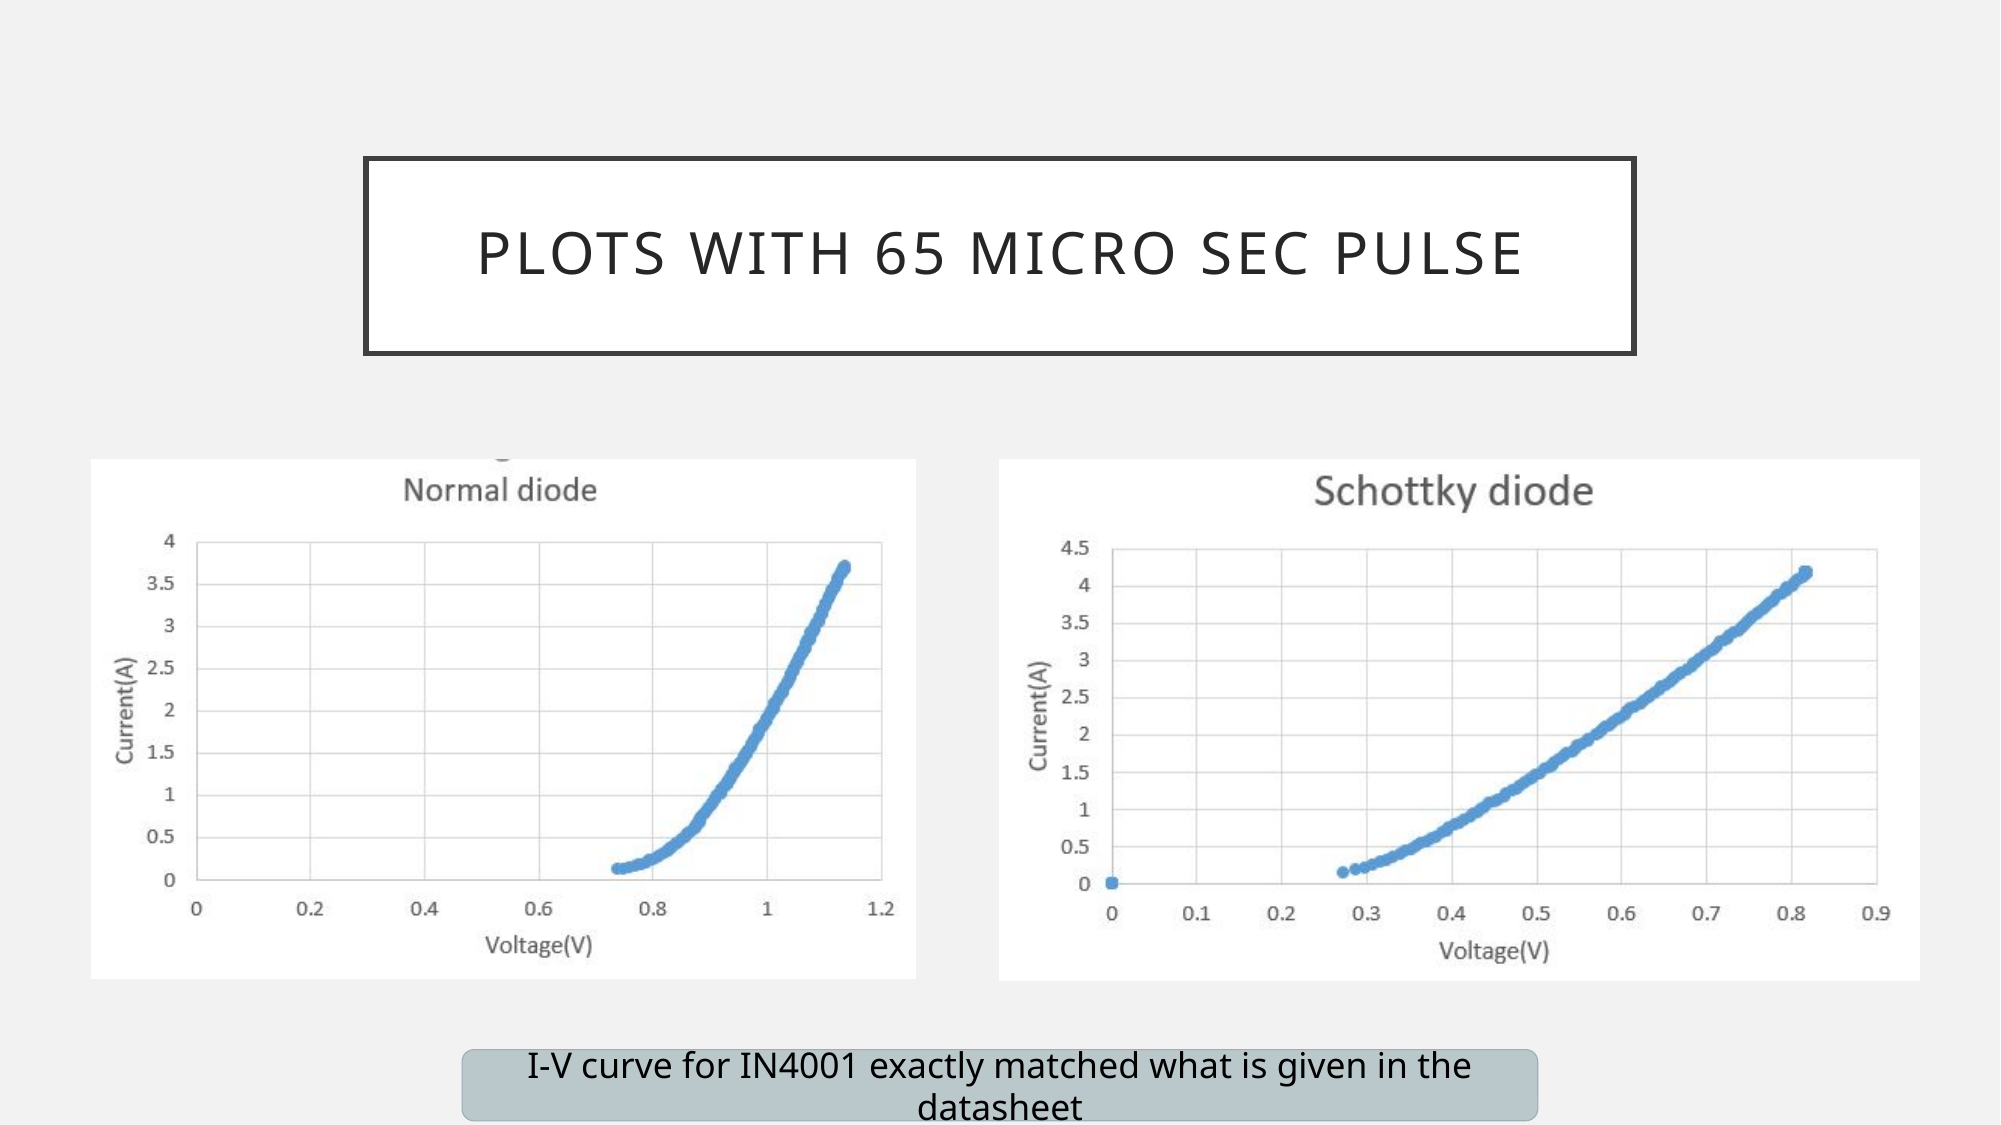

# Plots with 65 micro sec pulse
I-V curve for IN4001 exactly matched what is given in the datasheet